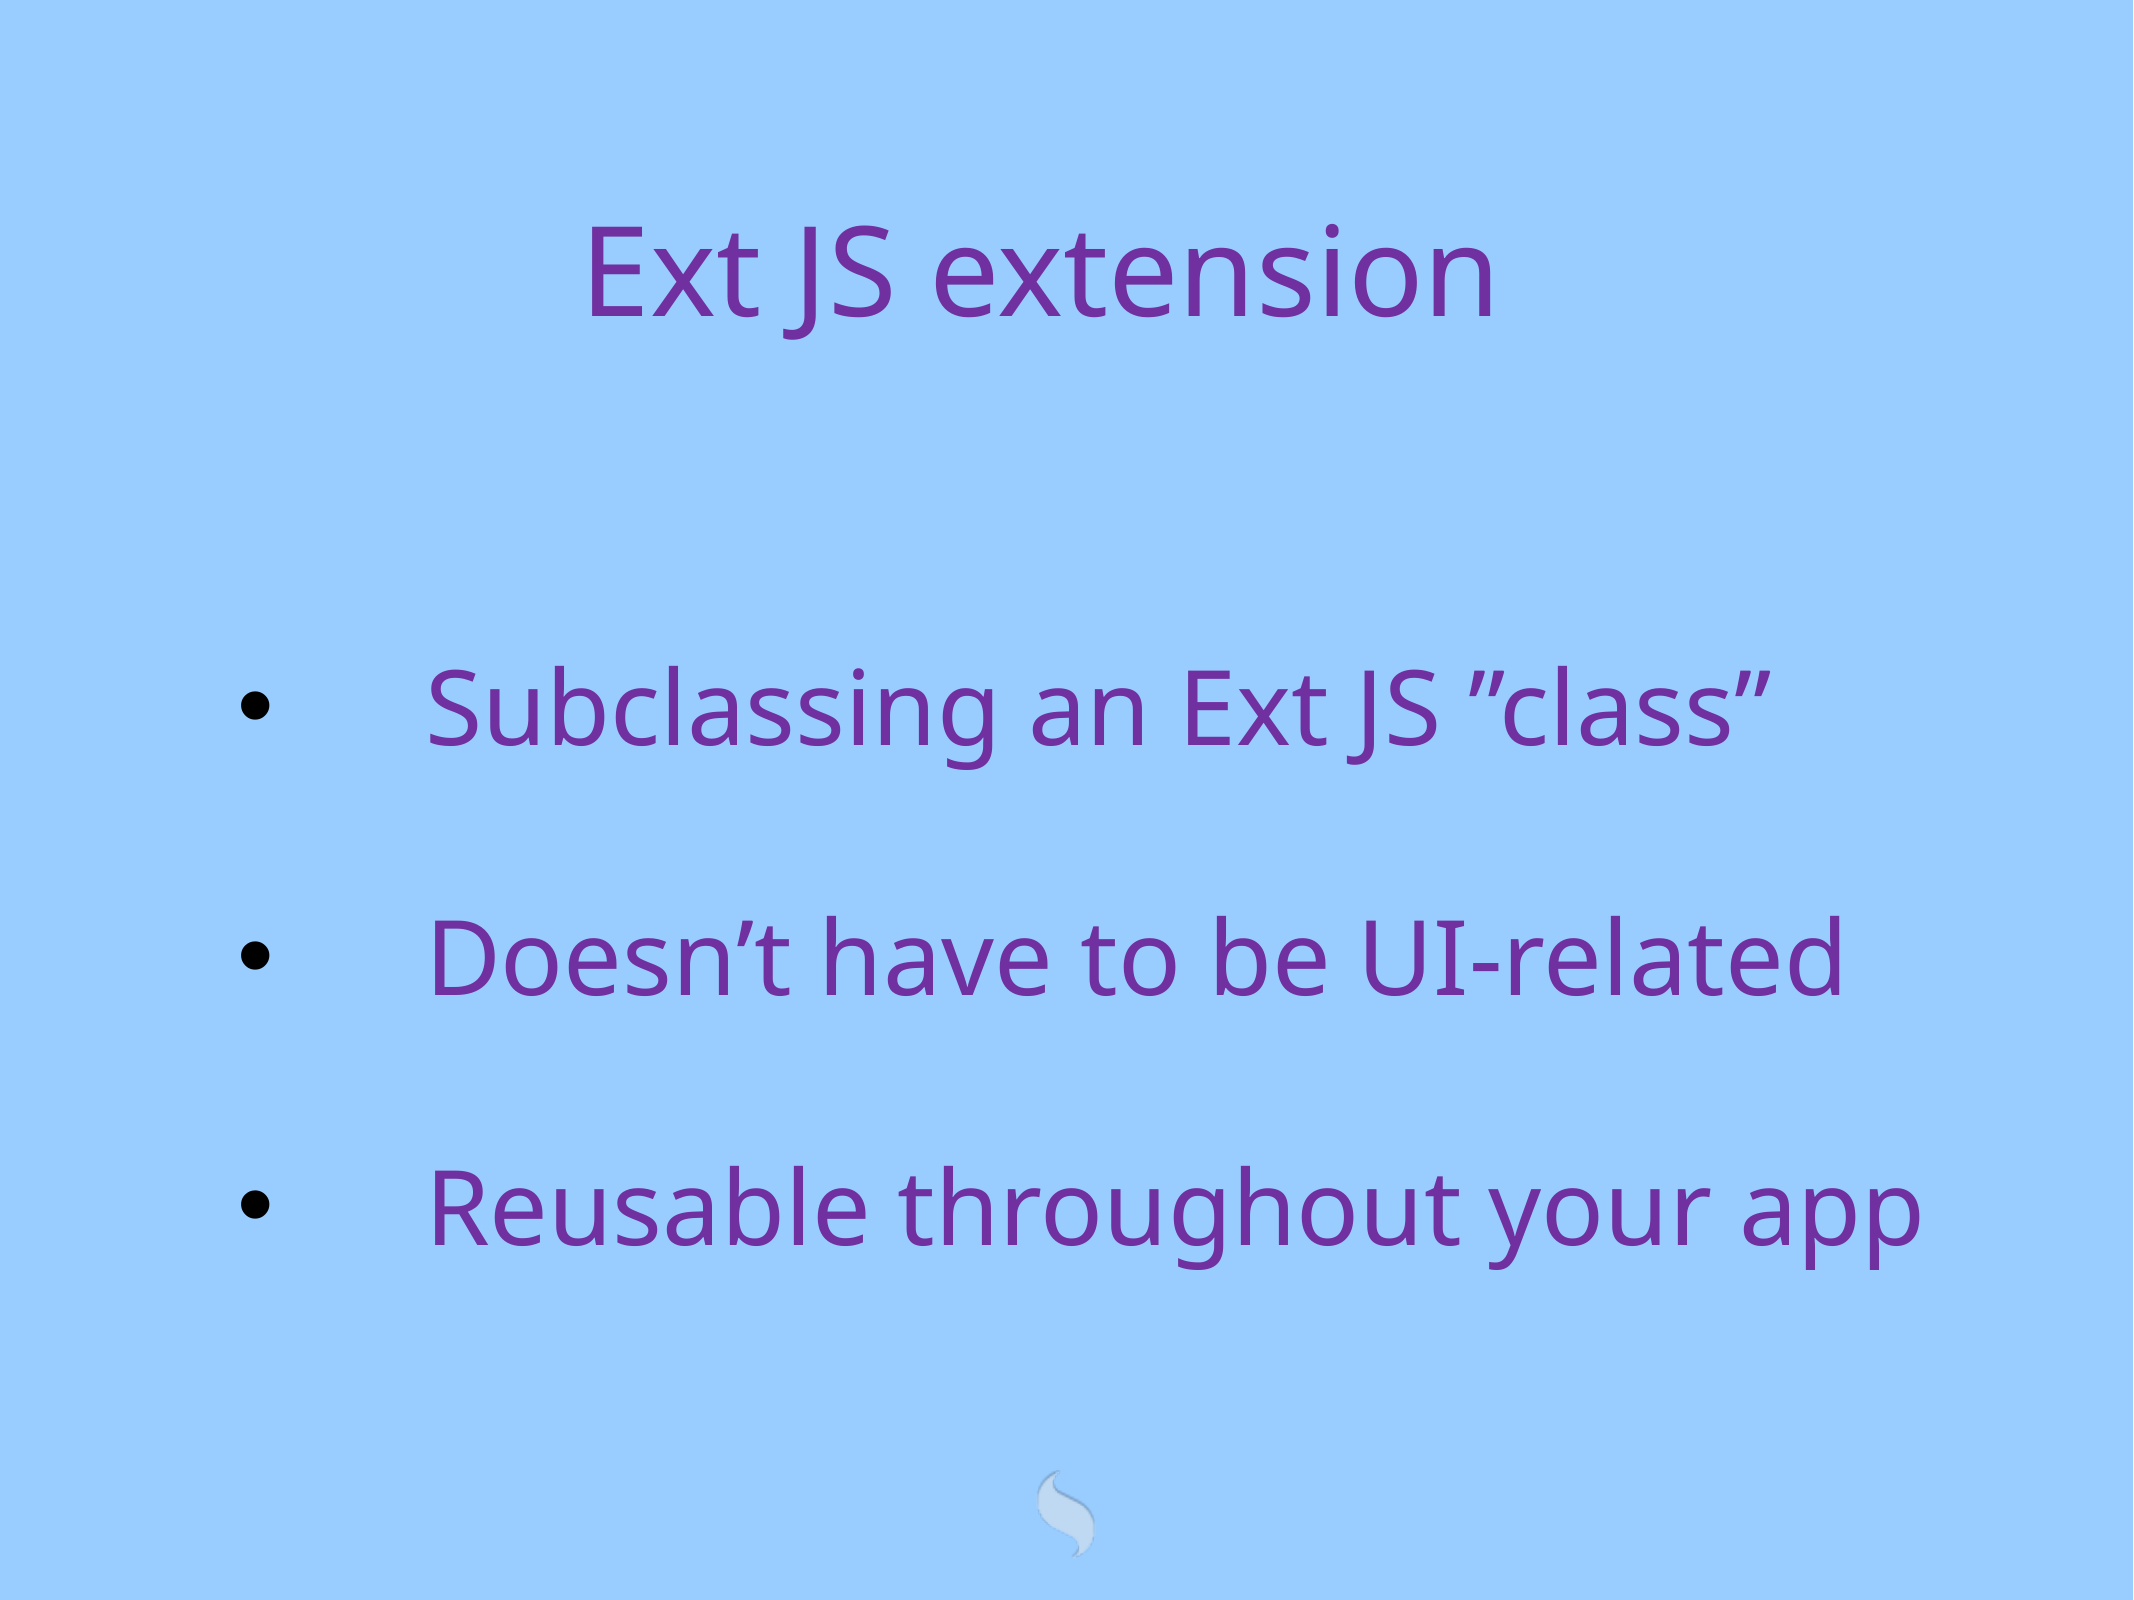

Ext JS extension
Subclassing an Ext JS ”class”
Doesn’t have to be UI-related
Reusable throughout your app